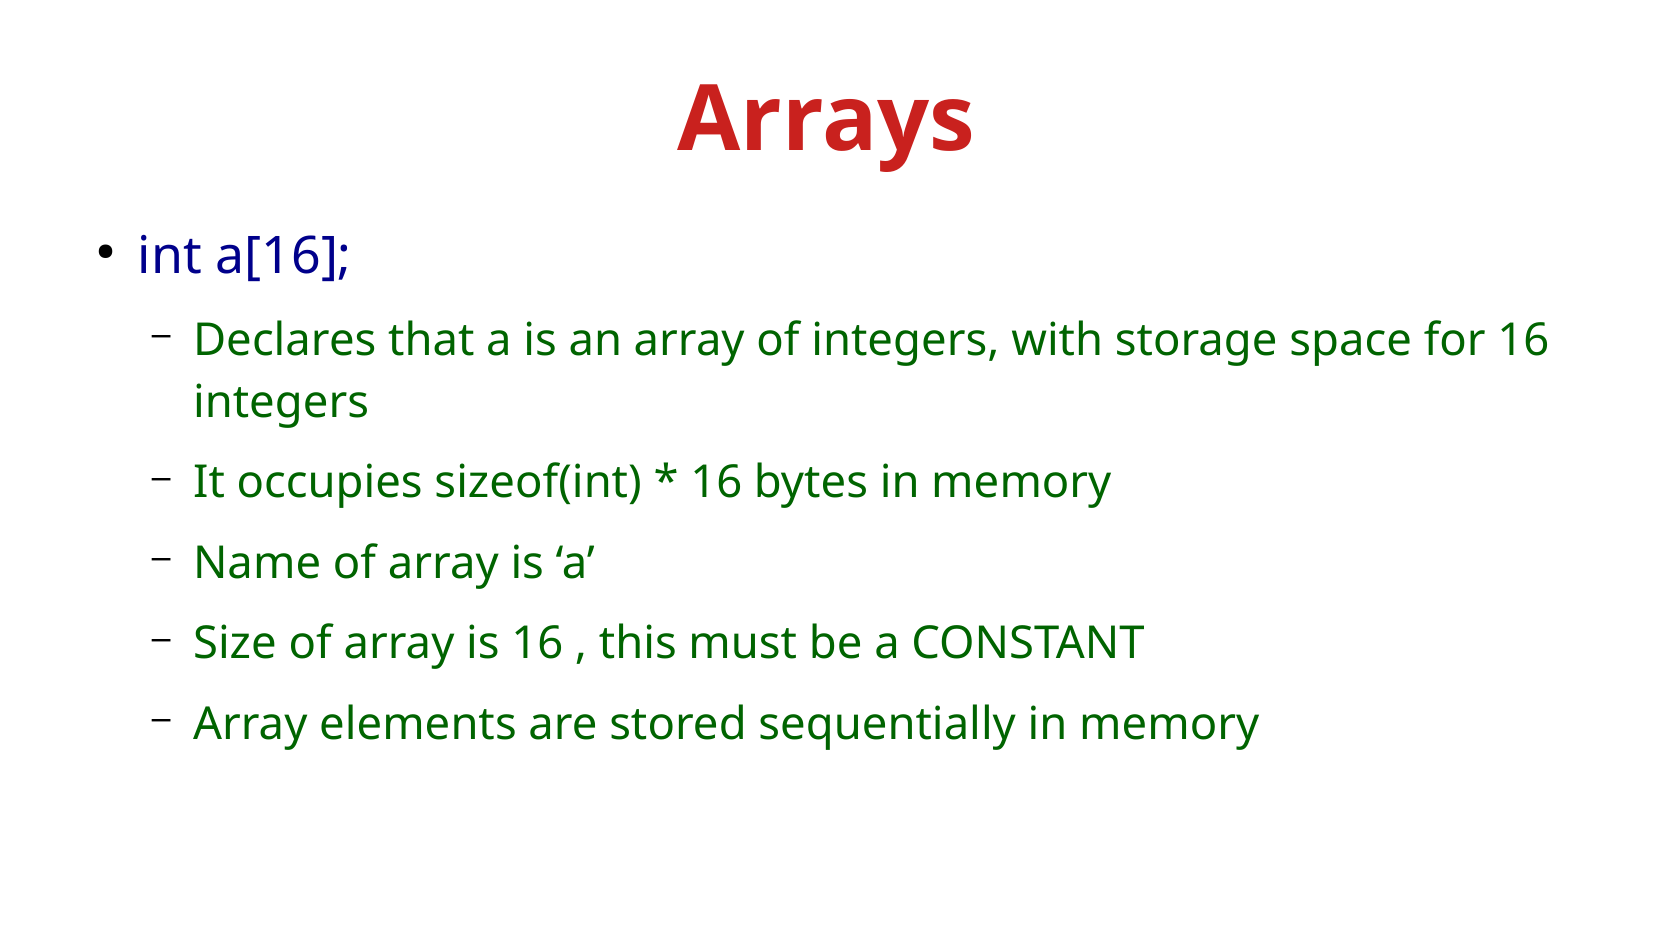

# Arrays
int a[16];
Declares that a is an array of integers, with storage space for 16 integers
It occupies sizeof(int) * 16 bytes in memory
Name of array is ‘a’
Size of array is 16 , this must be a CONSTANT
Array elements are stored sequentially in memory